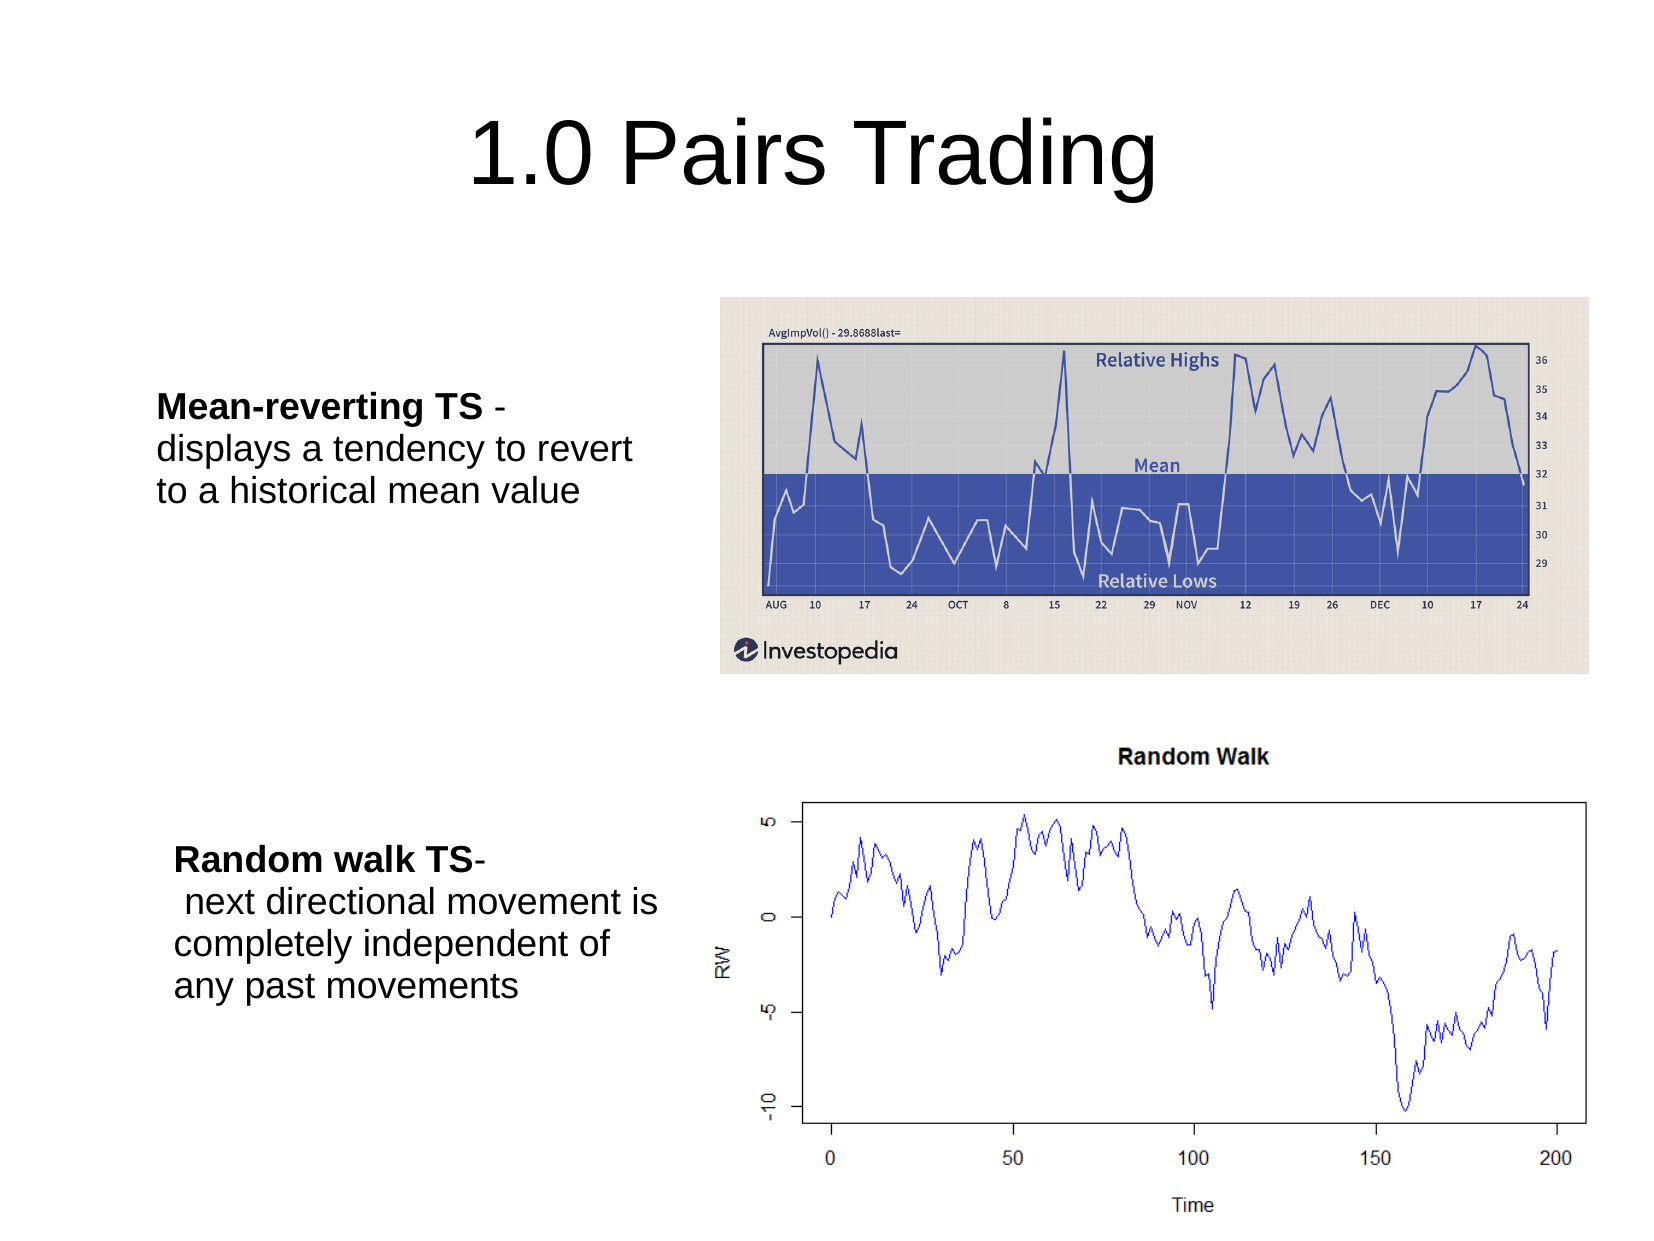

# 1.0 Pairs Trading
Mean-reverting TS -
displays a tendency to revert to a historical mean value
Random walk TS-
 next directional movement is completely independent of any past movements